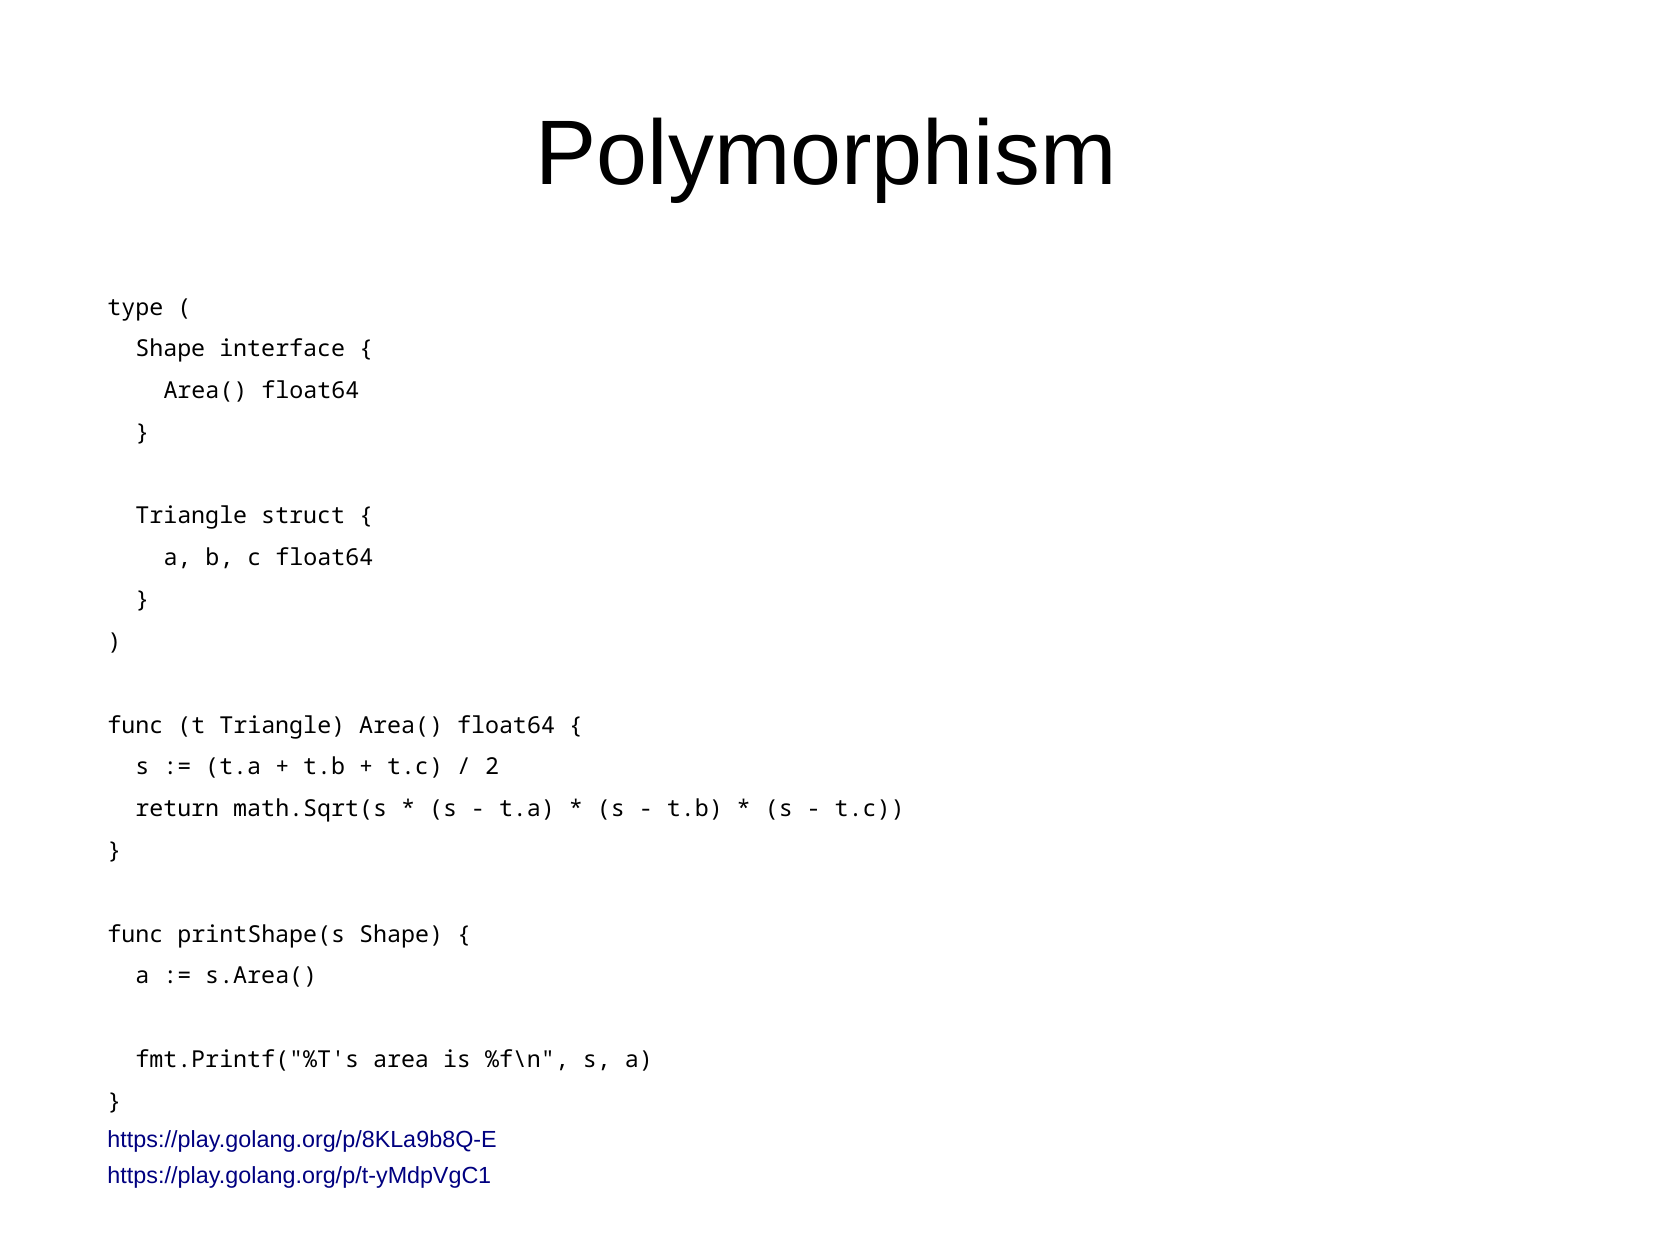

# Polymorphism
type (
 Shape interface {
 Area() float64
 }
 Triangle struct {
 a, b, c float64
 }
)
func (t Triangle) Area() float64 {
 s := (t.a + t.b + t.c) / 2
 return math.Sqrt(s * (s - t.a) * (s - t.b) * (s - t.c))
}
func printShape(s Shape) {
 a := s.Area()
 fmt.Printf("%T's area is %f\n", s, a)
}
https://play.golang.org/p/8KLa9b8Q-E
https://play.golang.org/p/t-yMdpVgC1